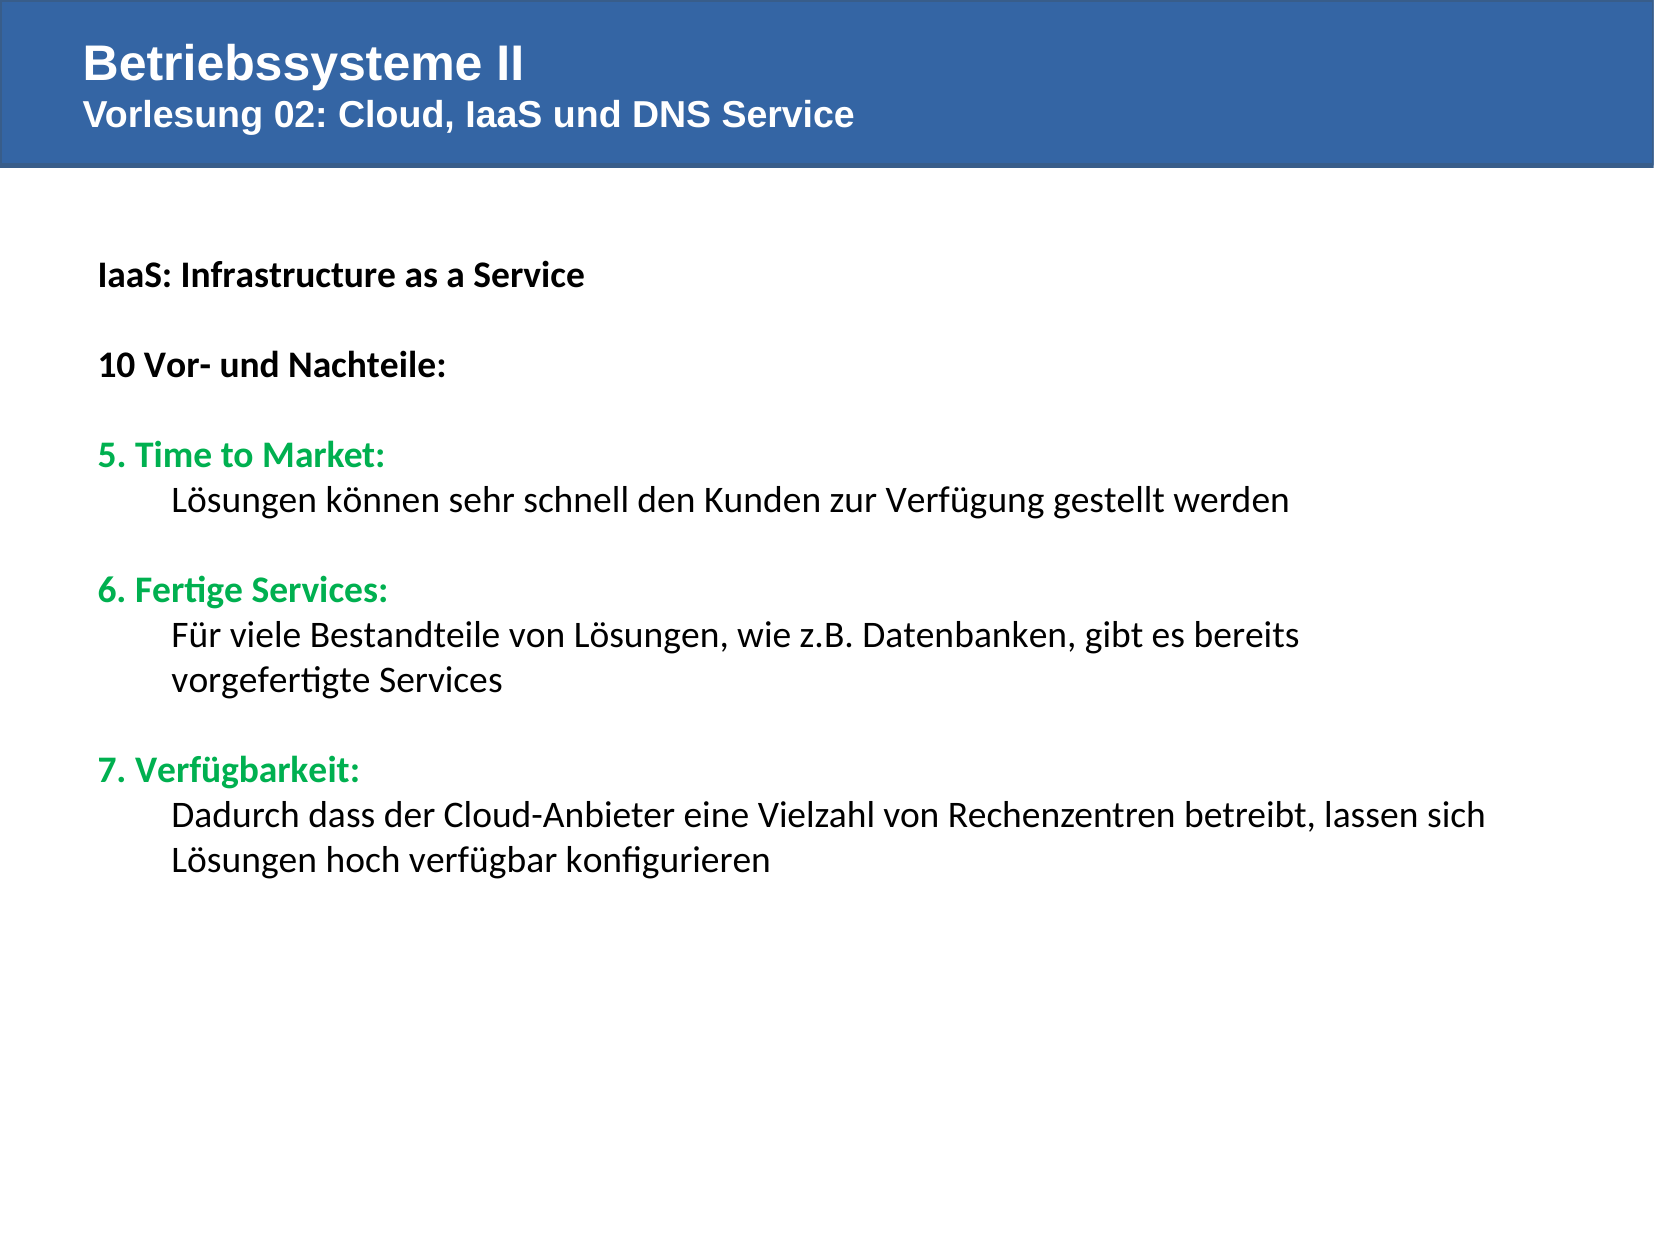

# Betriebssysteme II Vorlesung 02: Cloud, IaaS und DNS Service
IaaS: Infrastructure as a Service
10 Vor- und Nachteile:
5. Time to Market:
	Lösungen können sehr schnell den Kunden zur Verfügung gestellt werden
6. Fertige Services:
	Für viele Bestandteile von Lösungen, wie z.B. Datenbanken, gibt es bereits
	vorgefertigte Services
7. Verfügbarkeit:
	Dadurch dass der Cloud-Anbieter eine Vielzahl von Rechenzentren betreibt, lassen sich
	Lösungen hoch verfügbar konfigurieren